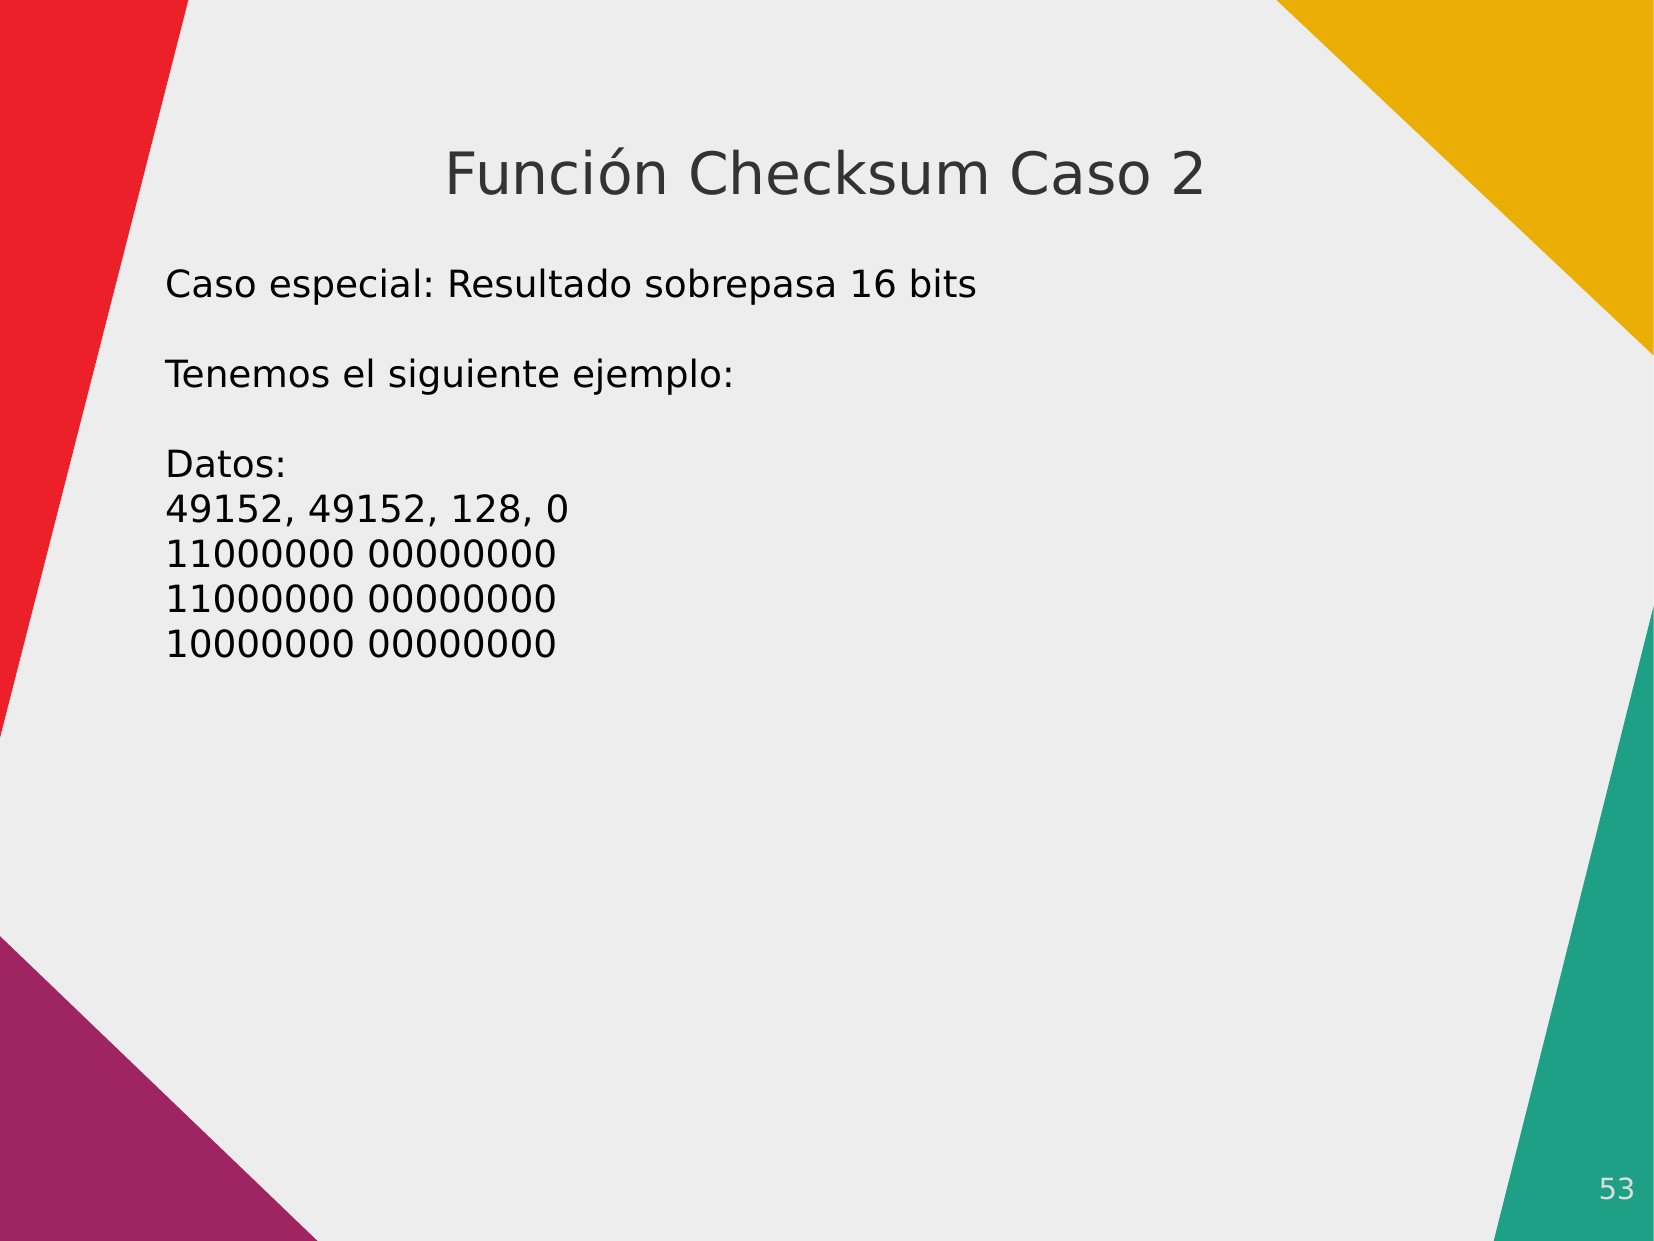

Función Checksum Caso 2
Caso especial: Resultado sobrepasa 16 bits
Tenemos el siguiente ejemplo:
Datos:
49152, 49152, 128, 0
11000000 00000000
11000000 00000000
10000000 00000000
53